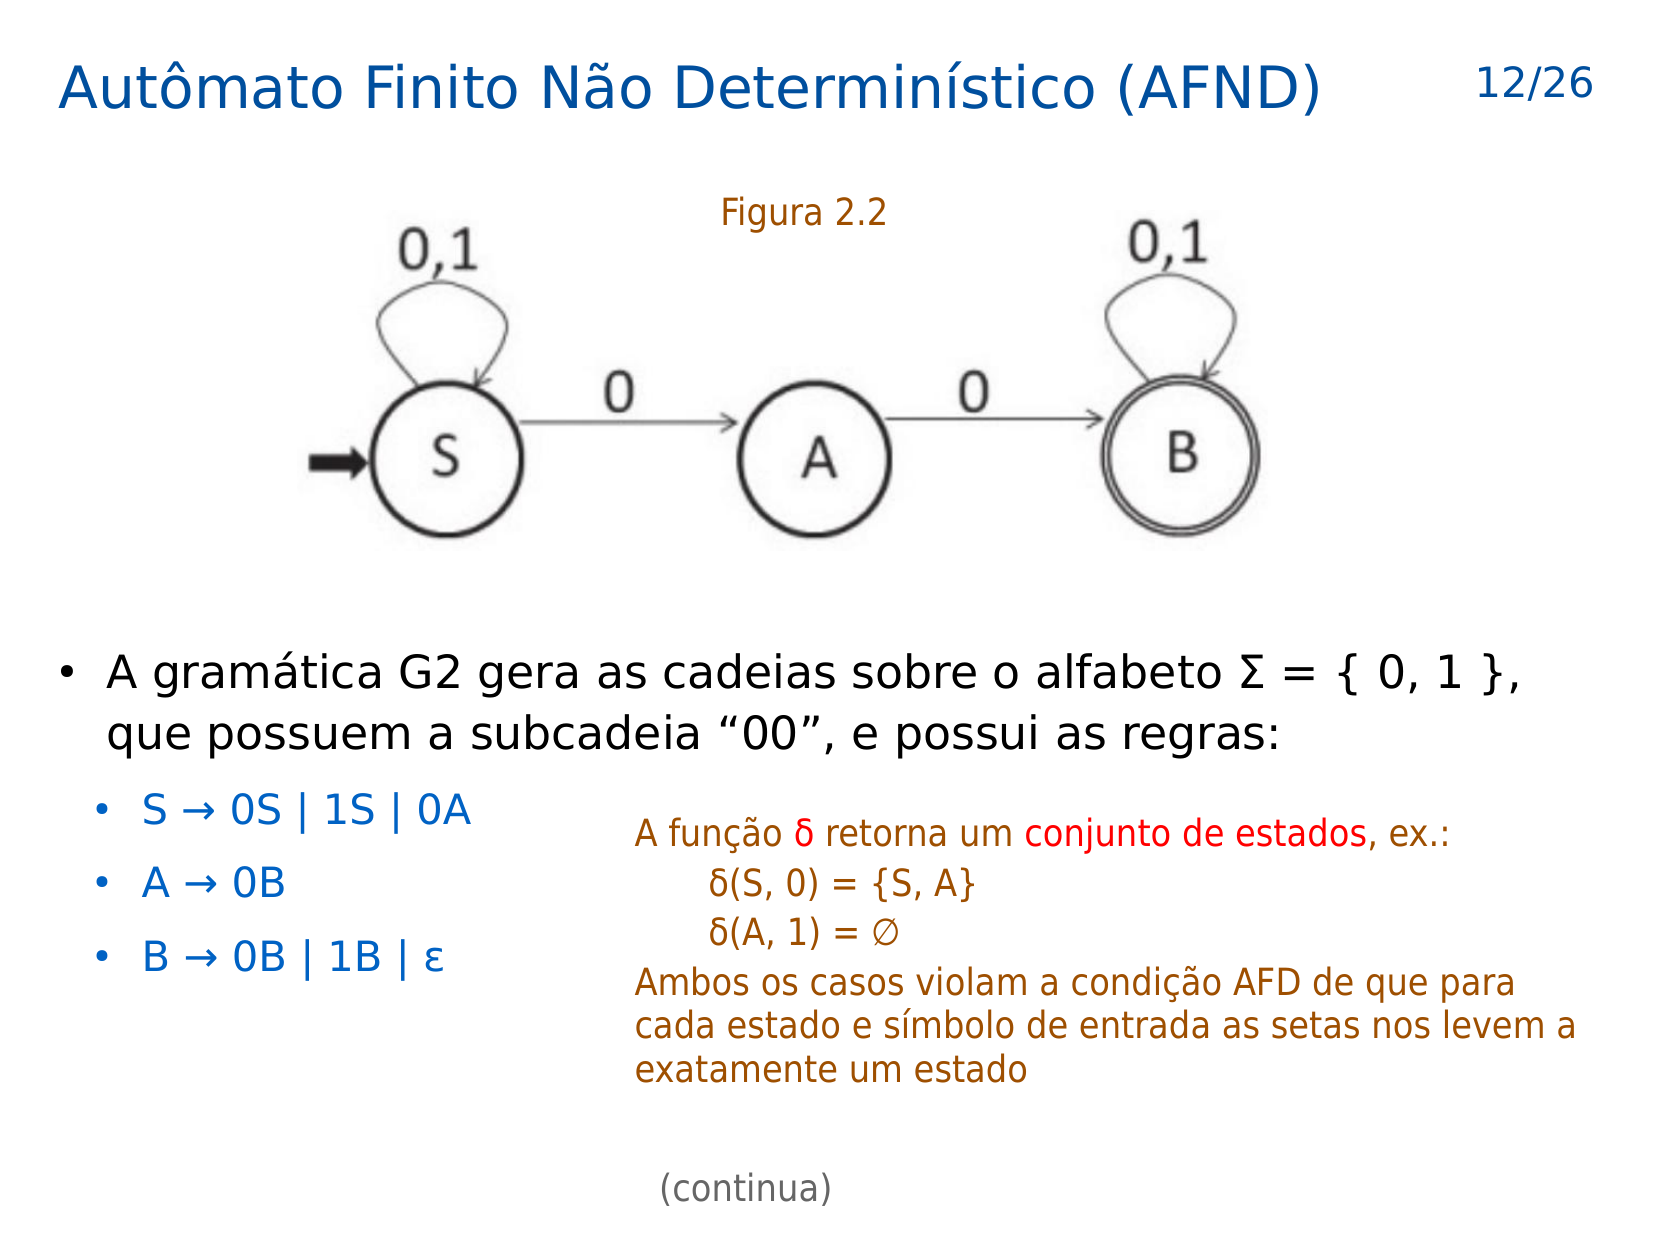

# Autômato Finito Não Determinístico (AFND)
12
Figura 2.2
A gramática G2 gera as cadeias sobre o alfabeto Σ = { 0, 1 }, que possuem a subcadeia “00”, e possui as regras:
S → 0S | 1S | 0A
A → 0B
B → 0B | 1B | ε
A função δ retorna um conjunto de estados, ex.:
	δ(S, 0) = {S, A}
	δ(A, 1) = ∅
Ambos os casos violam a condição AFD de que para cada estado e símbolo de entrada as setas nos levem a exatamente um estado
(continua)